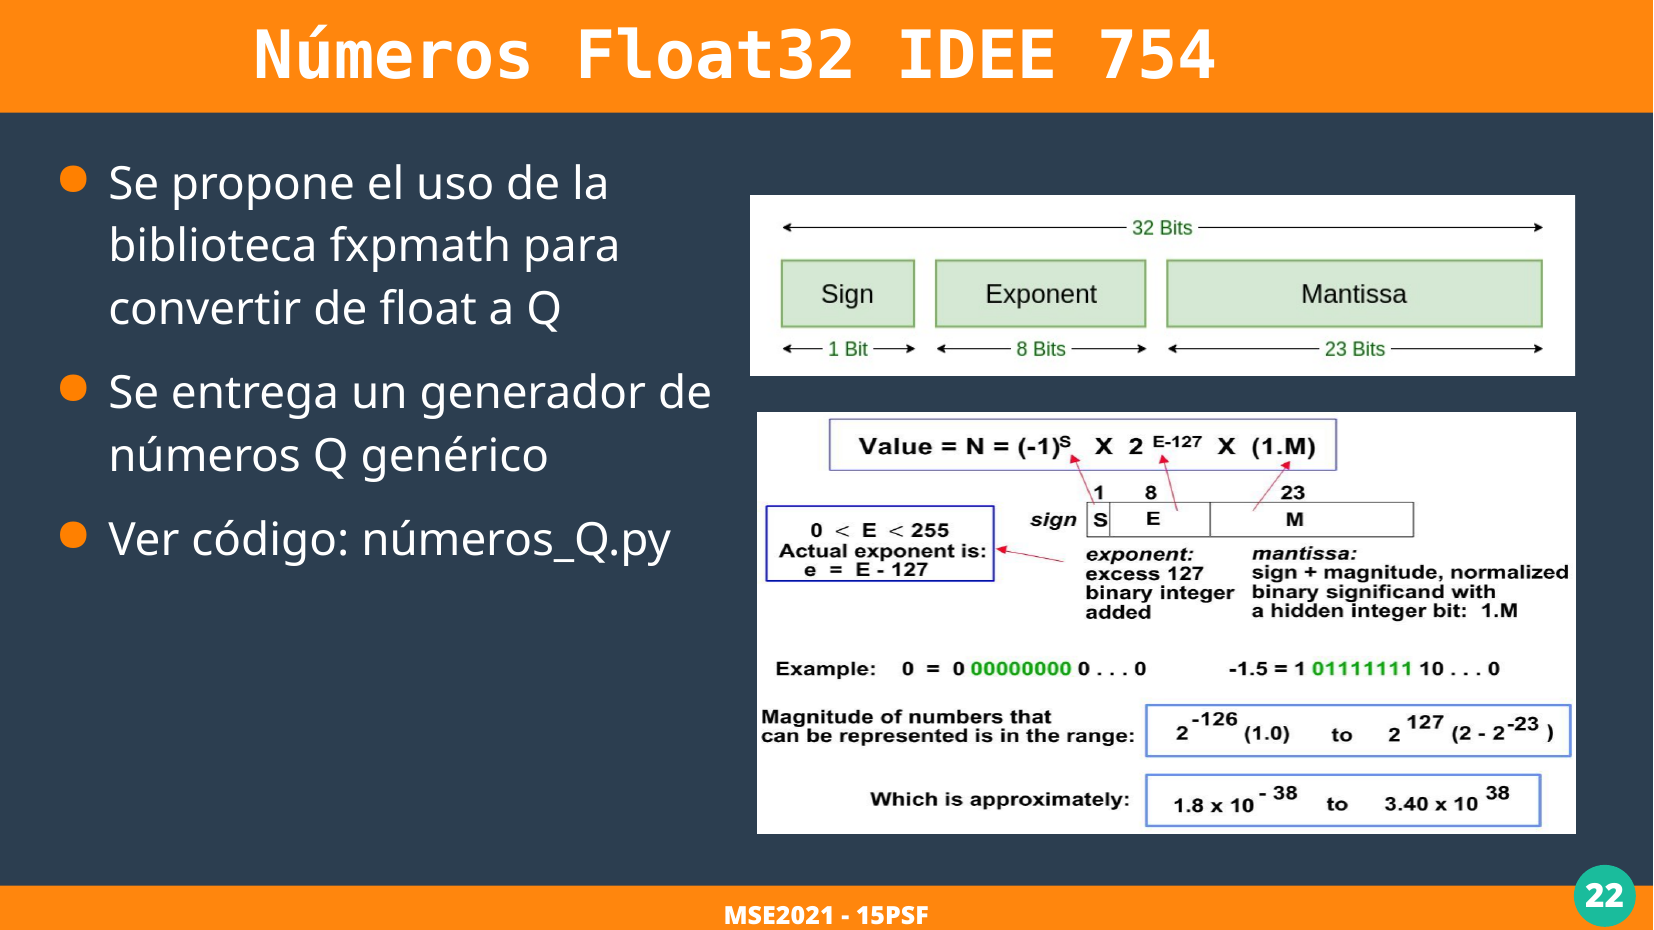

# Números Float32 IDEE 754
Se propone el uso de la biblioteca fxpmath para convertir de float a Q
Se entrega un generador de números Q genérico
Ver código: números_Q.py
MSE2021 - 15PSF